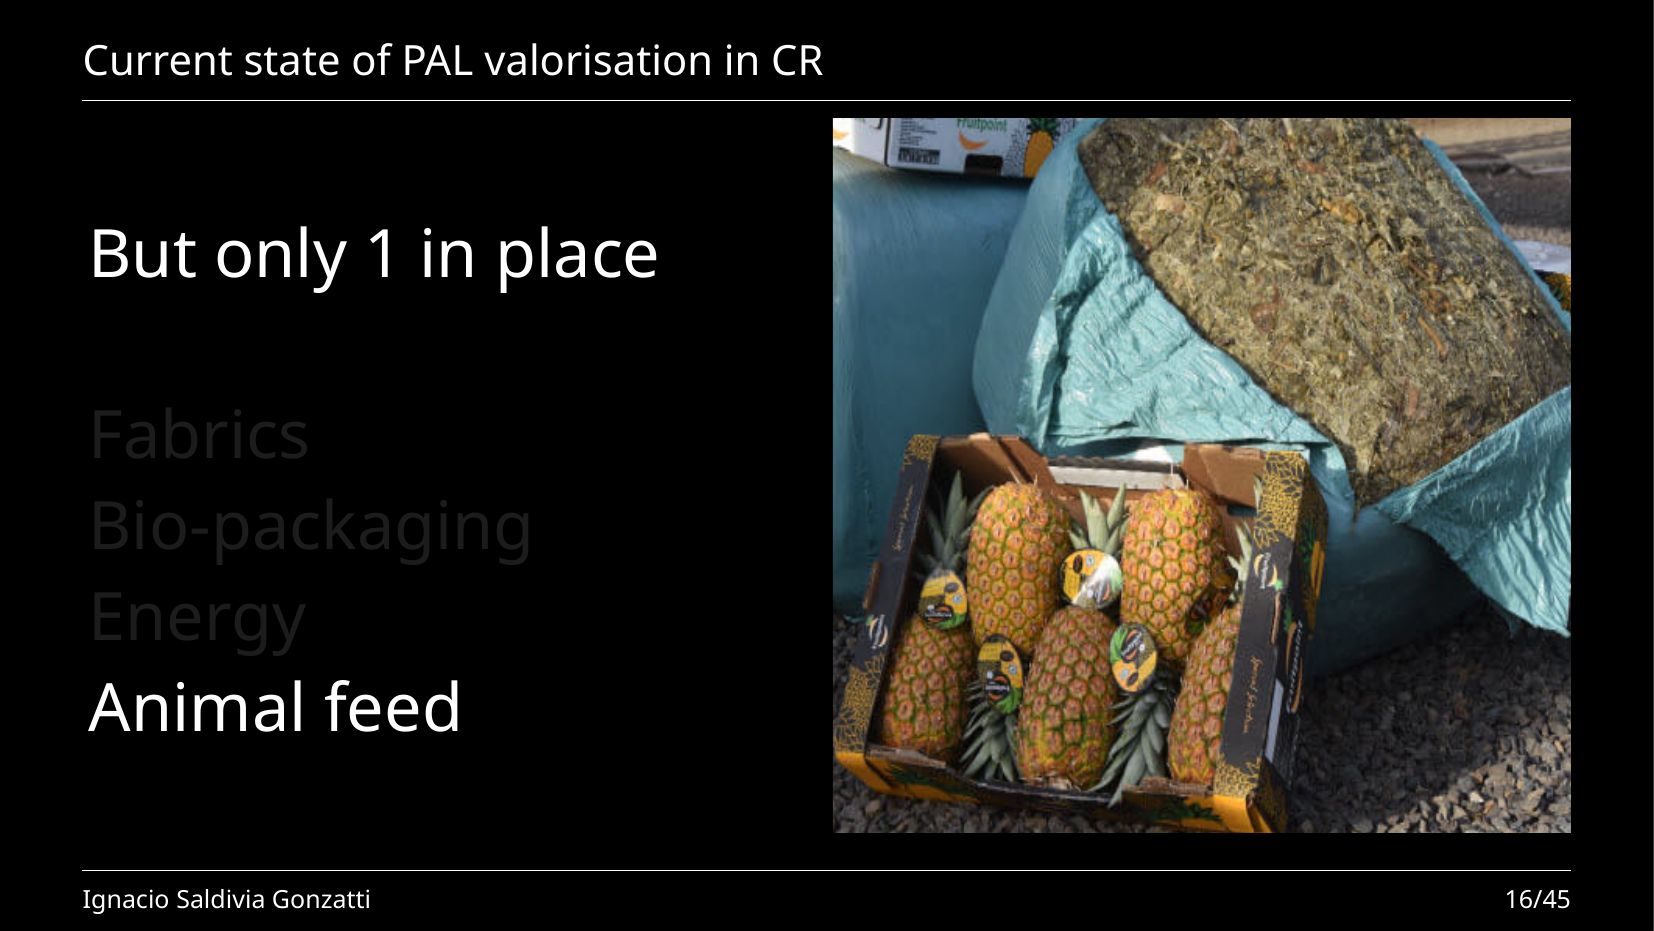

# Current state of PAL valorisation in CR
But only 1 in place
Fabrics
Bio-packaging
Energy
Animal feed
Ignacio Saldivia Gonzatti
16